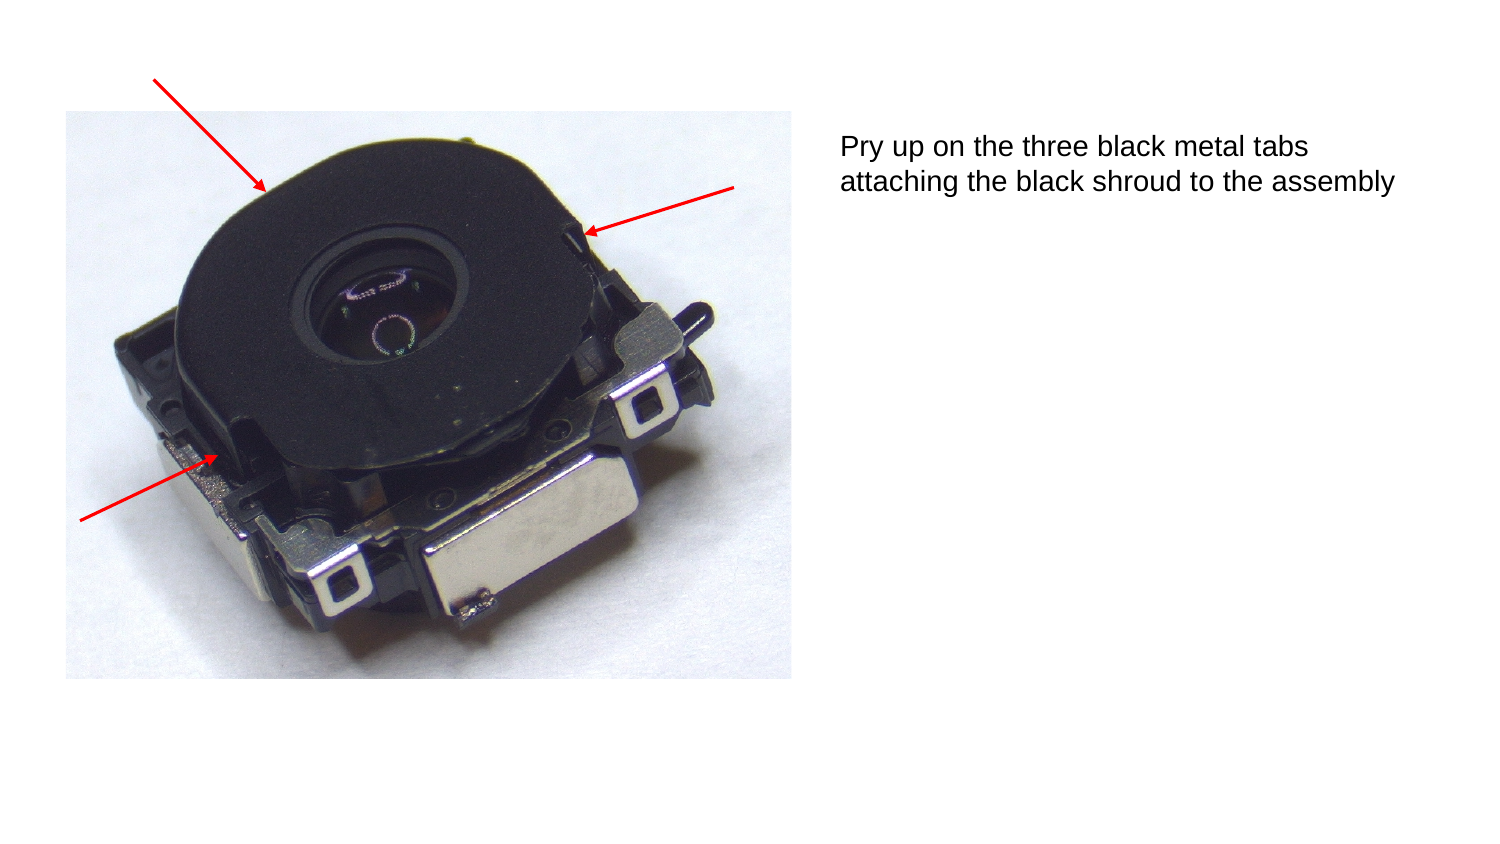

Pry up on the three black metal tabs attaching the black shroud to the assembly